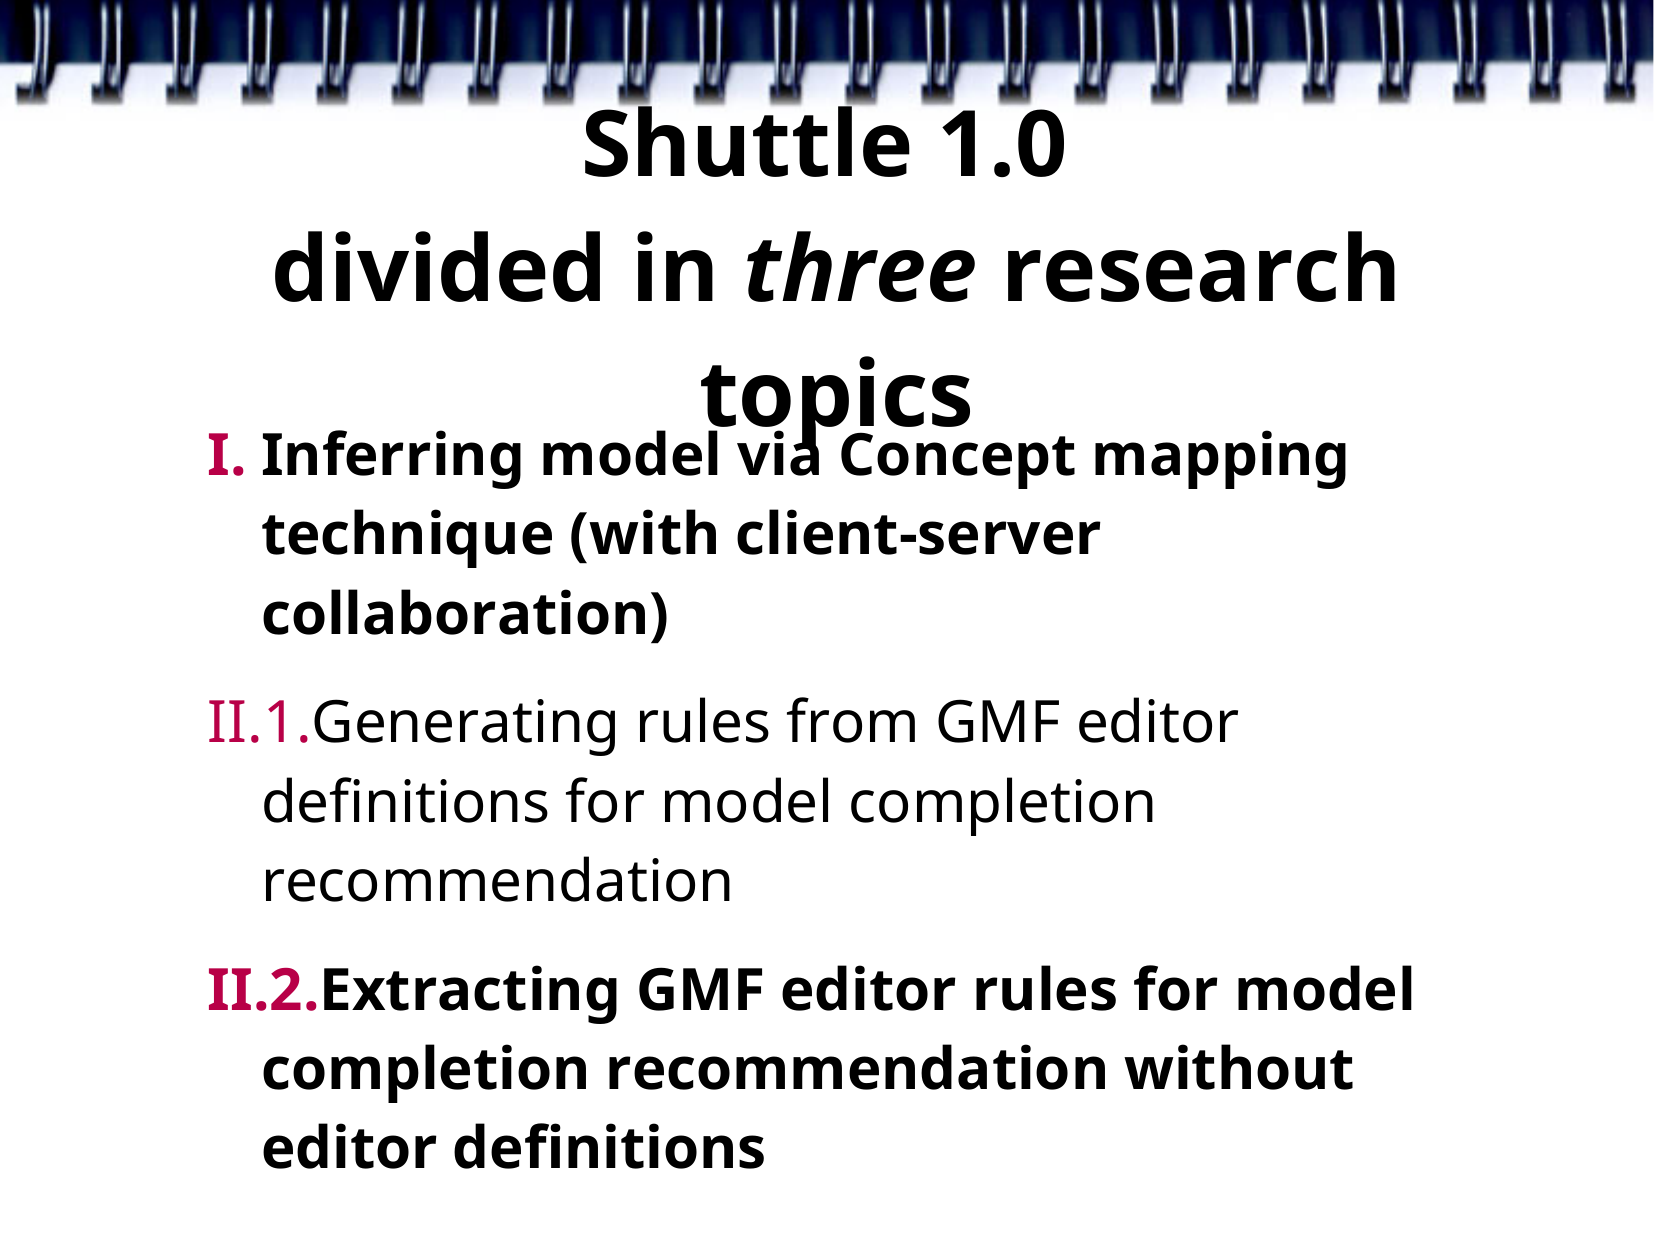

# Shuttle 1.0 divided in three research topics
Inferring model via Concept mapping technique (with client-server collaboration)
Generating rules from GMF editor definitions for model completion recommendation
Extracting GMF editor rules for model completion recommendation without editor definitions